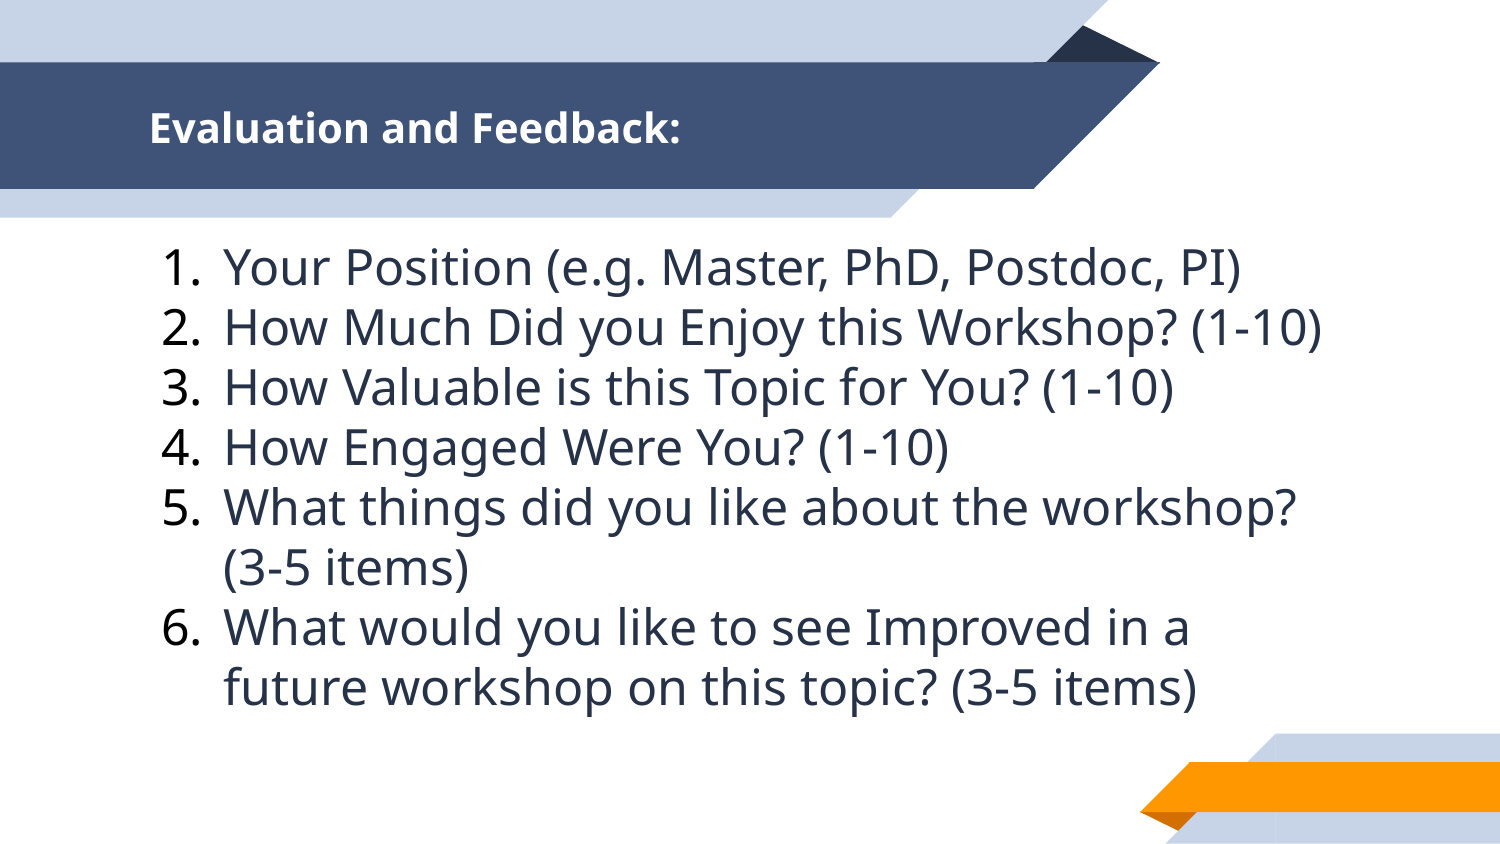

# Evaluation and Feedback:
Your Position (e.g. Master, PhD, Postdoc, PI)
How Much Did you Enjoy this Workshop? (1-10)
How Valuable is this Topic for You? (1-10)
How Engaged Were You? (1-10)
What things did you like about the workshop? (3-5 items)
What would you like to see Improved in a future workshop on this topic? (3-5 items)